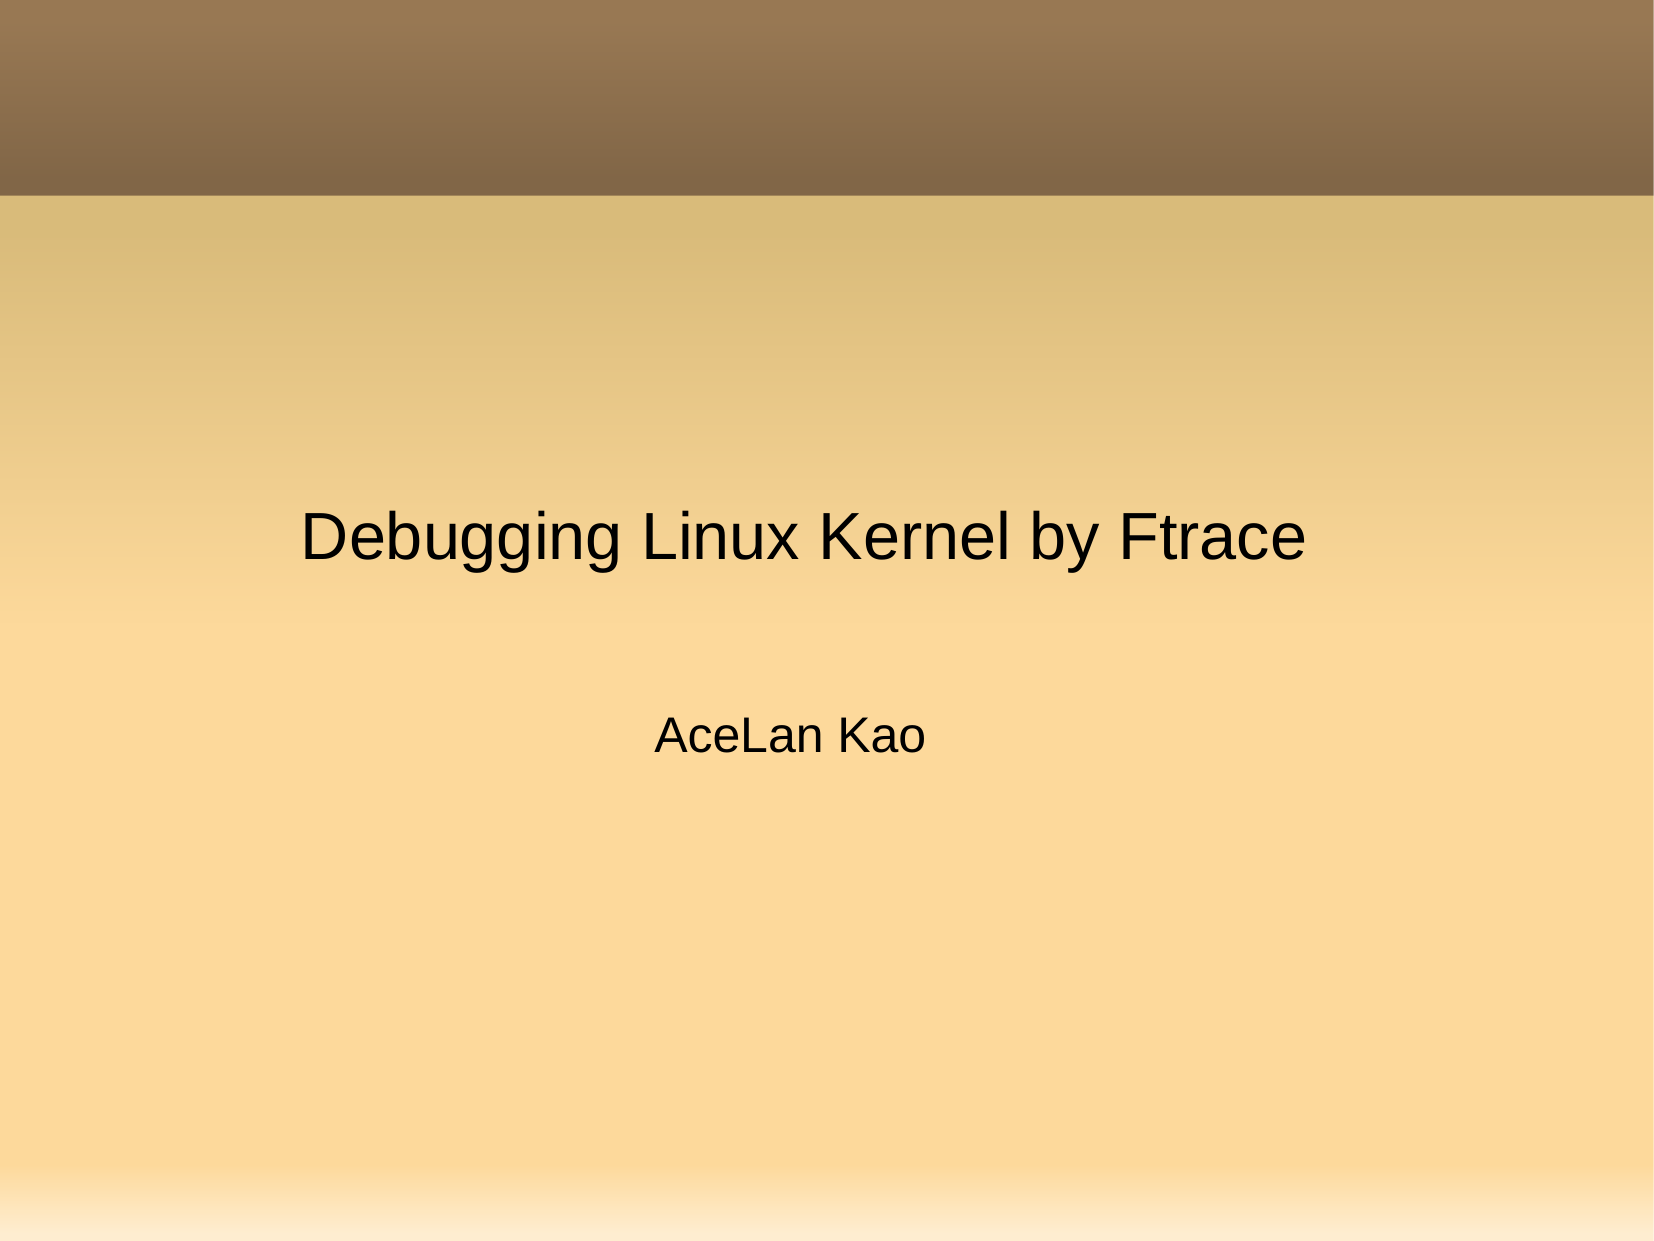

#
 Debugging Linux Kernel by Ftrace
 AceLan Kao